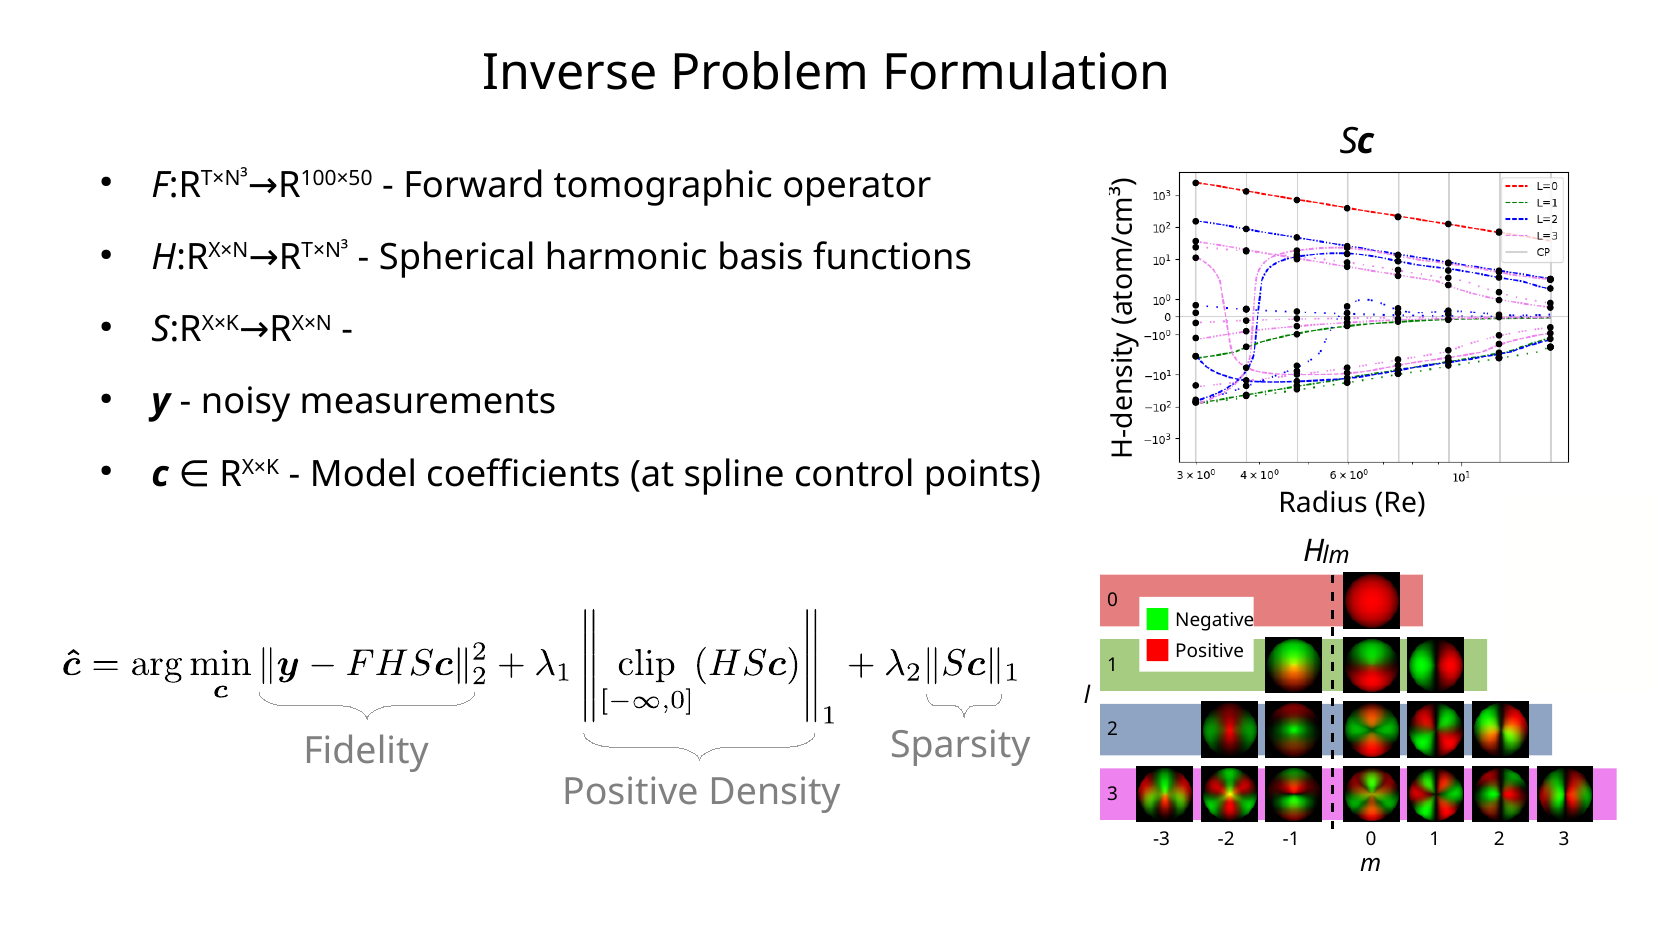

# Inverse Problem Formulation
F:RT×N³→R100×50 - Forward tomographic operator
H:RX×N→RT×N³ - Spherical harmonic basis functions
S:RX×K→RX×N -
y - noisy measurements
c ∈ RX×K - Model coefficients (at spline control points)
Sparsity
Fidelity
Positive Density